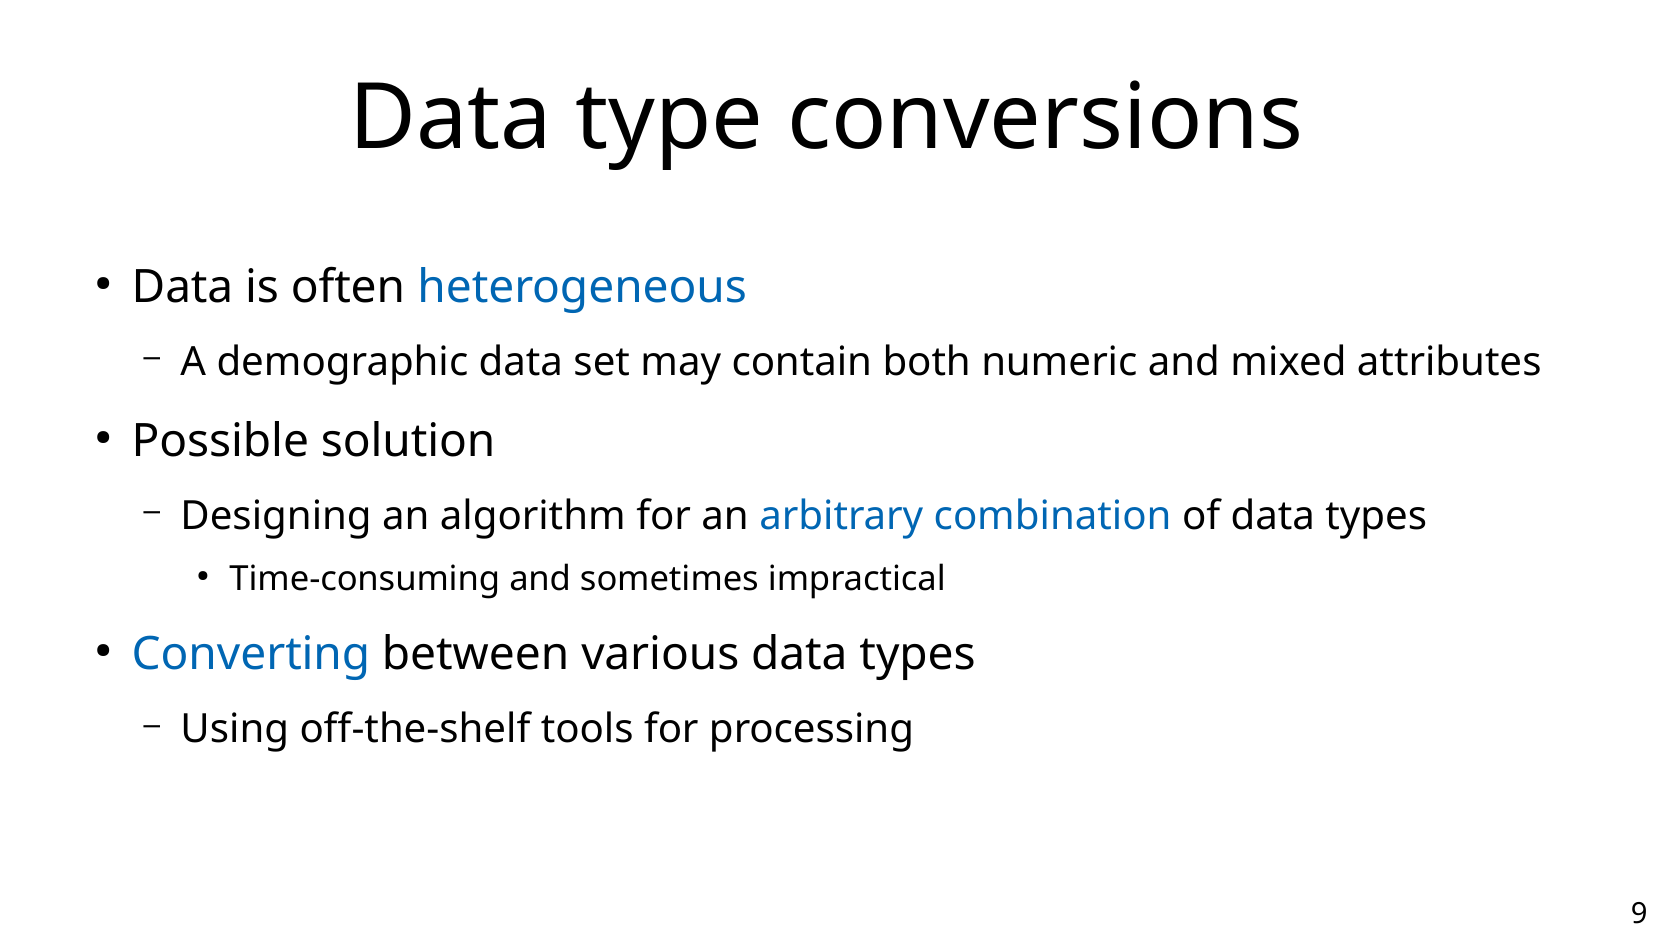

# Data type conversions
Data is often heterogeneous
A demographic data set may contain both numeric and mixed attributes
Possible solution
Designing an algorithm for an arbitrary combination of data types
Time-consuming and sometimes impractical
Converting between various data types
Using off-the-shelf tools for processing
9